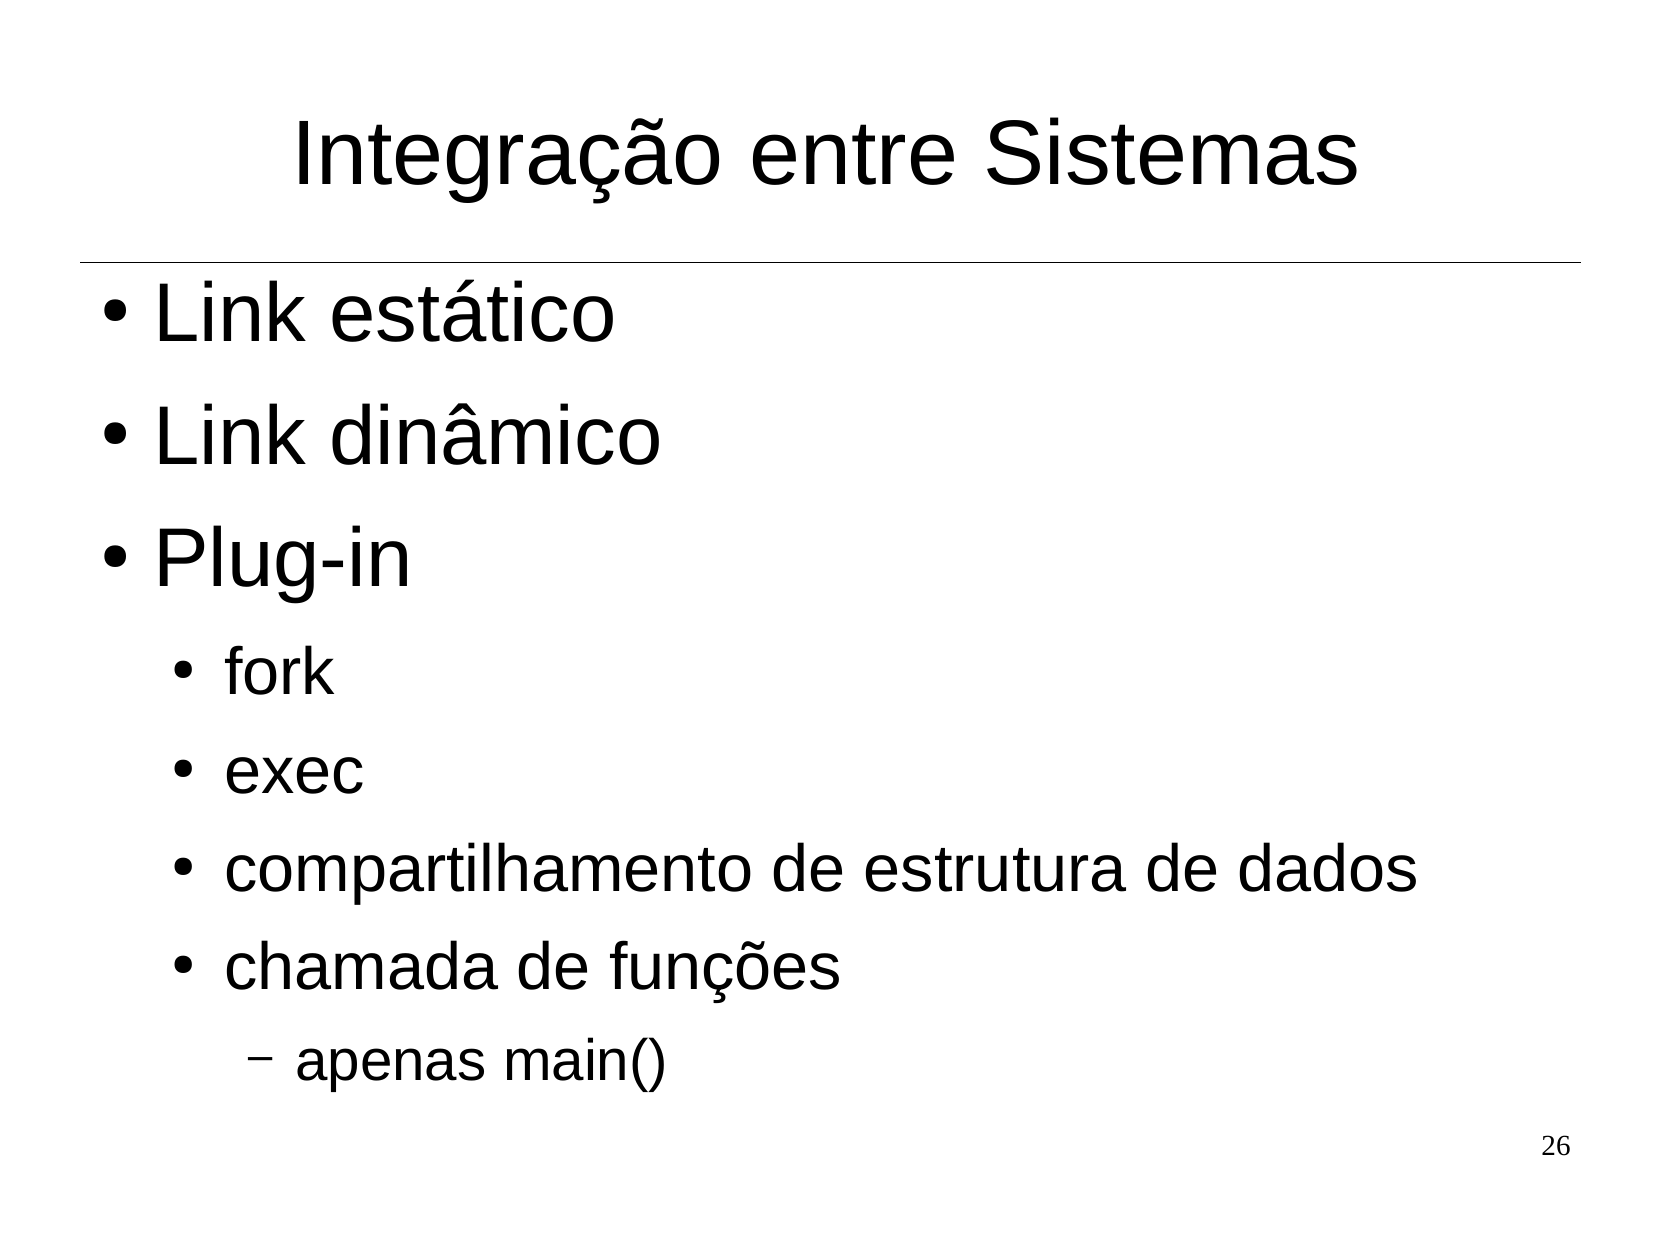

# Integração entre Sistemas
Link estático
Link dinâmico
Plug-in
fork
exec
compartilhamento de estrutura de dados
chamada de funções
apenas main()
26